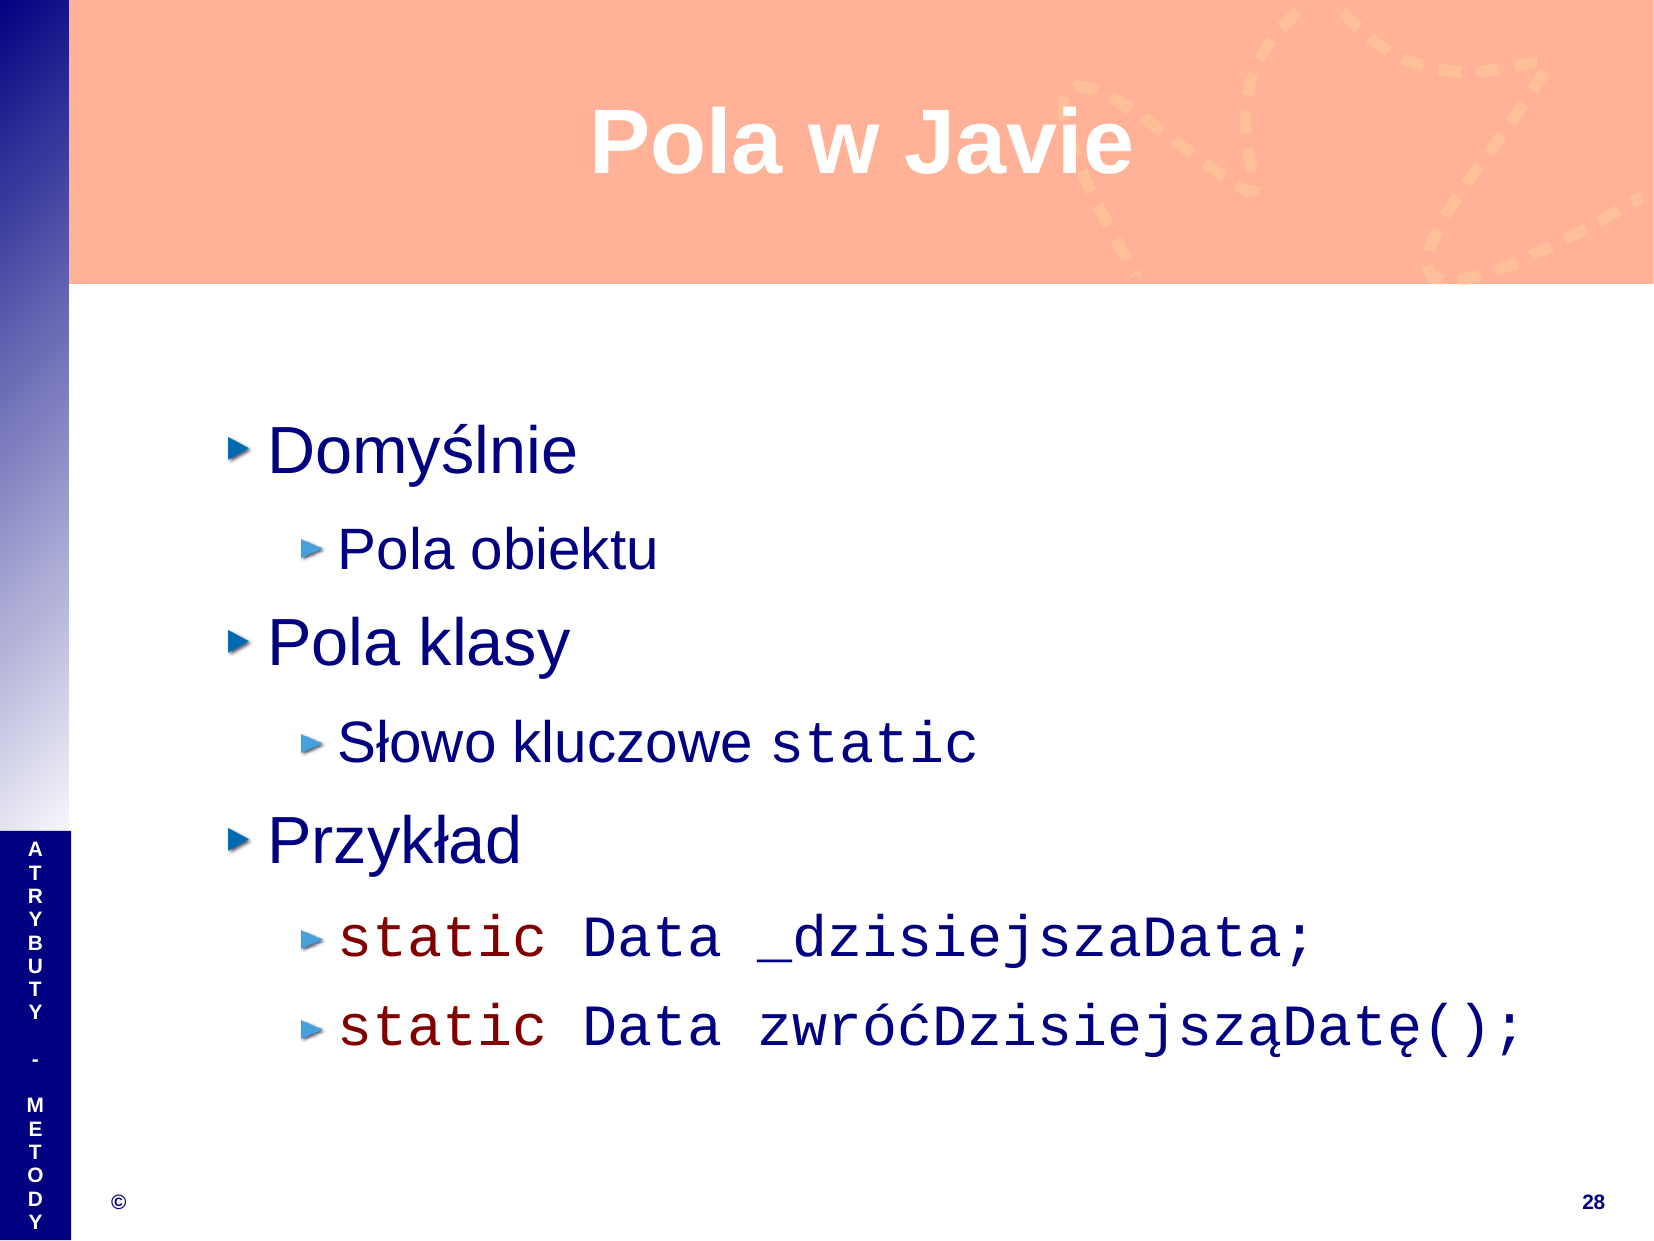

# Pola w Javie
Domyślnie
Pola obiektu
Pola klasy
Słowo kluczowe static
Przykład
static Data _dzisiejszaData;
static Data zwróćDzisiejsząDatę();
A
T
R
Y
B
U
T
Y
-
M
E
T
O
D
Y